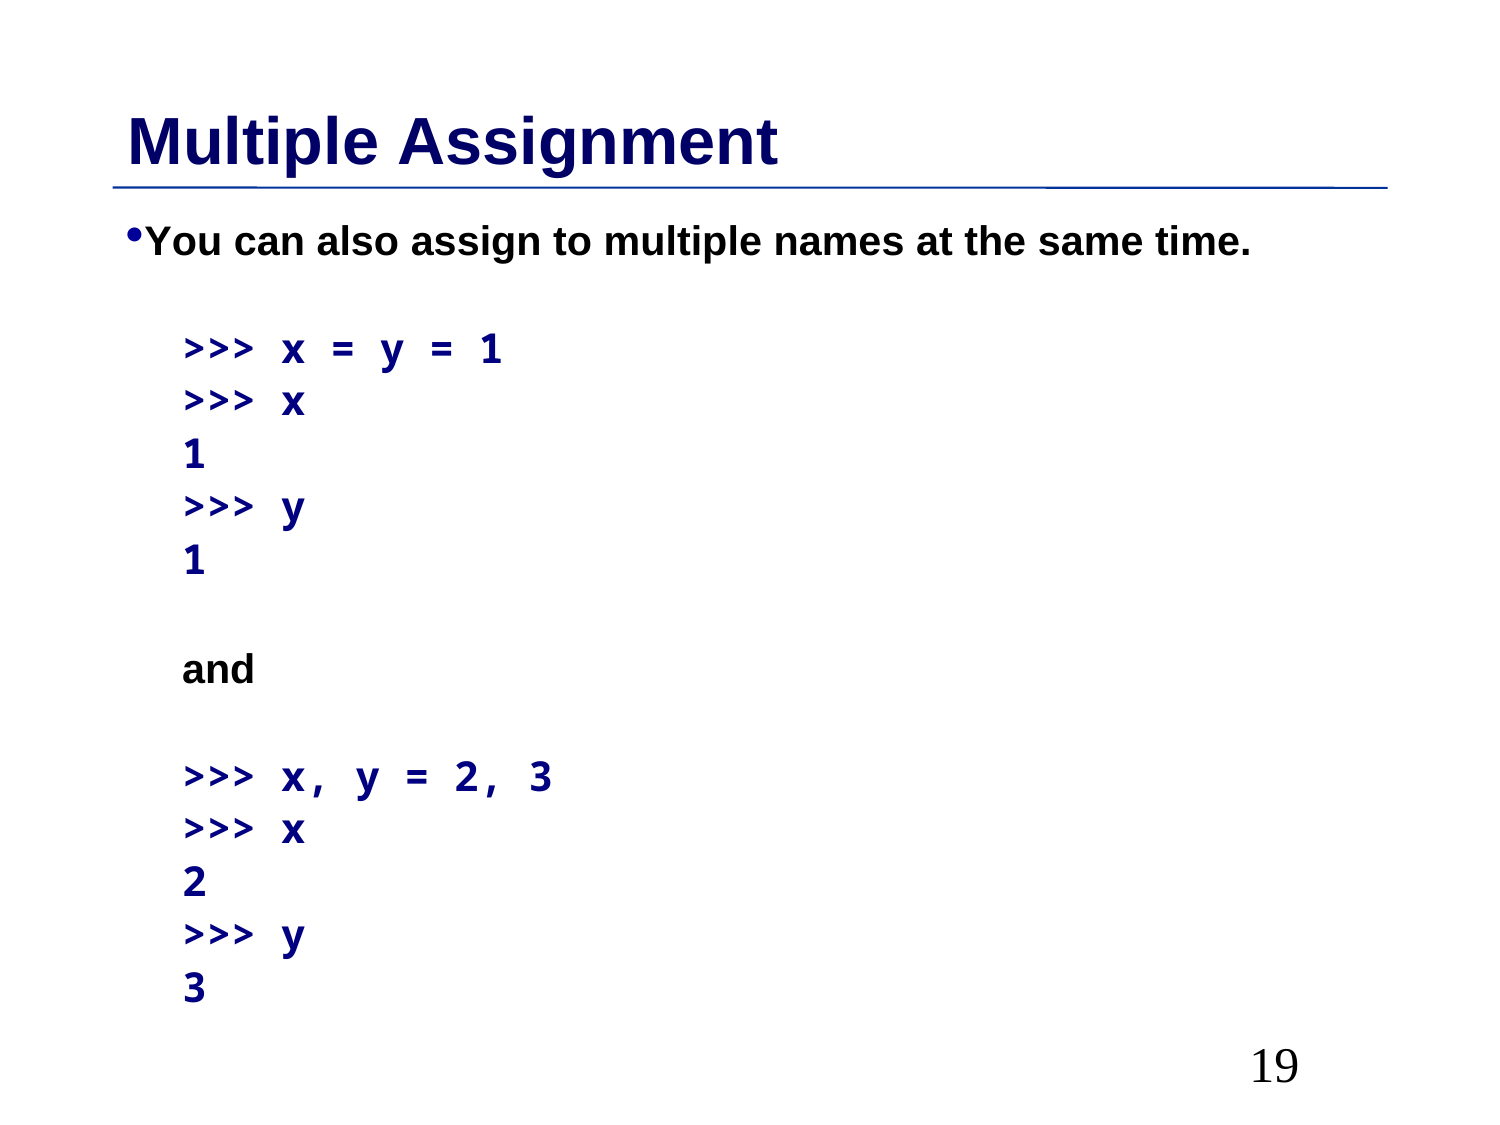

# Multiple Assignment
You can also assign to multiple names at the same time.
>>> x = y = 1
>>> x
1
>>> y
1
and
>>> x, y = 2, 3
>>> x
2
>>> y
3
 18